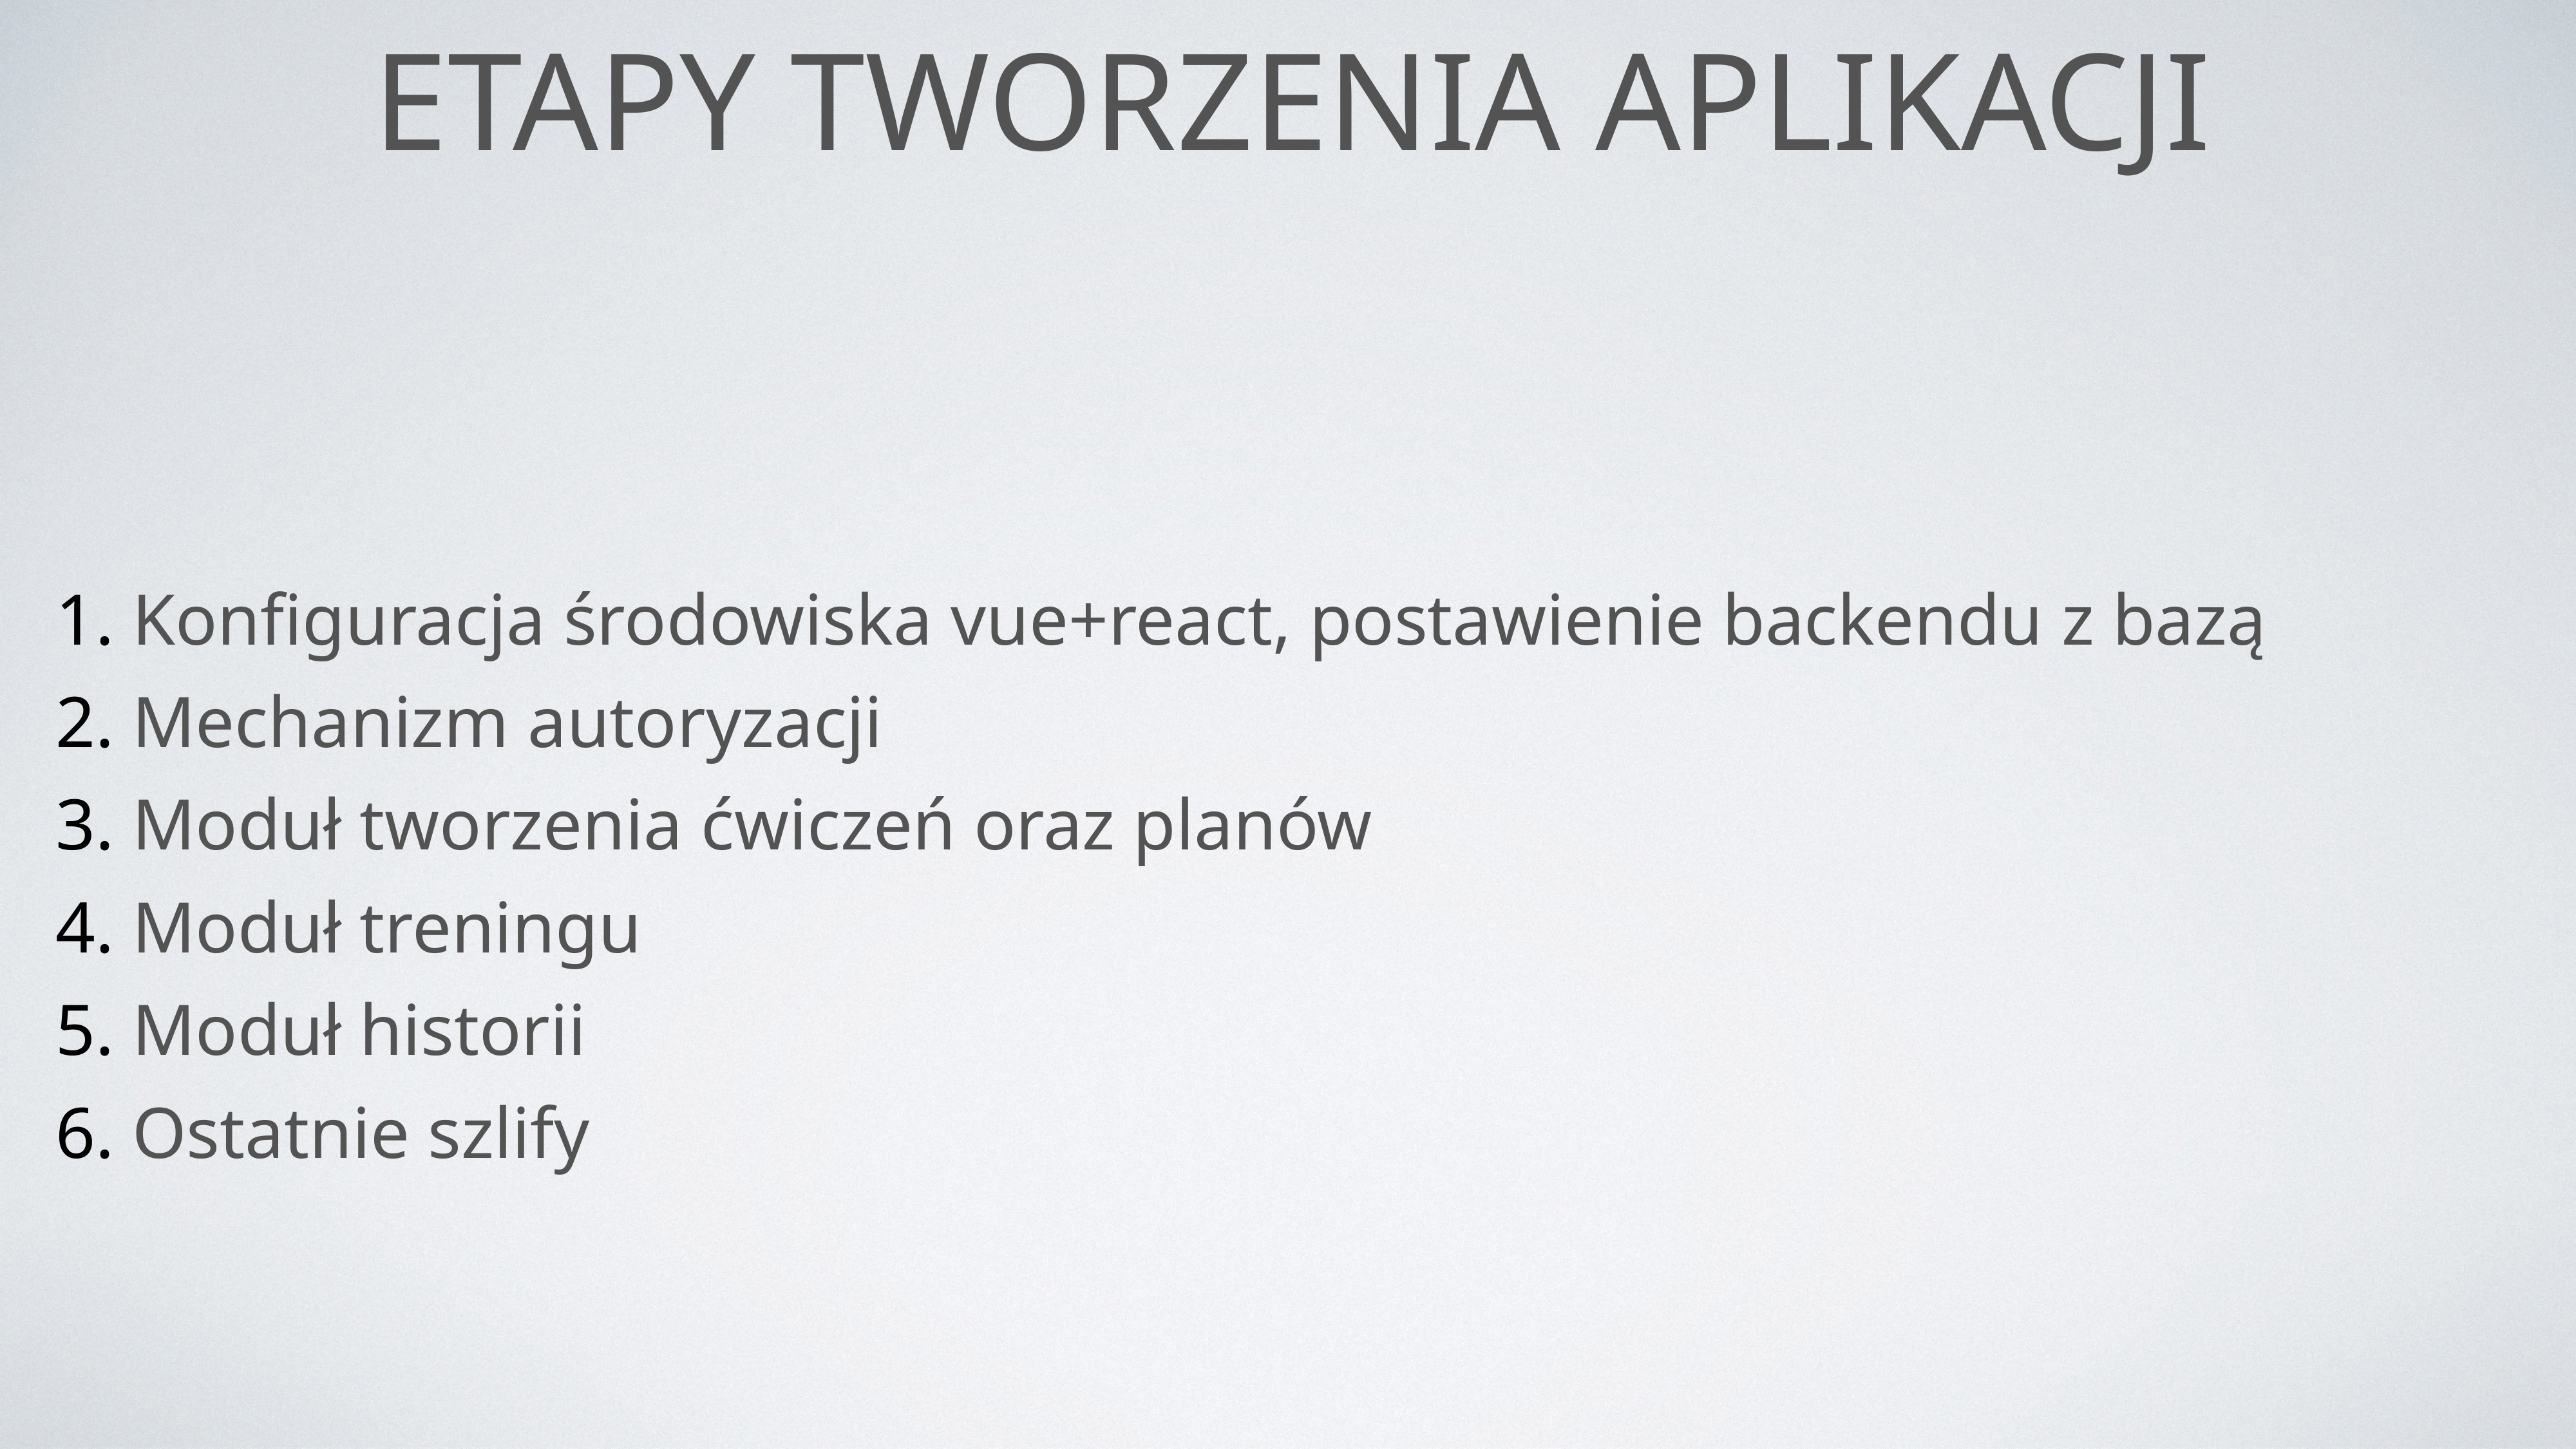

# Etapy Tworzenia aplikacji
Konfiguracja środowiska vue+react, postawienie backendu z bazą
Mechanizm autoryzacji
Moduł tworzenia ćwiczeń oraz planów
Moduł treningu
Moduł historii
Ostatnie szlify